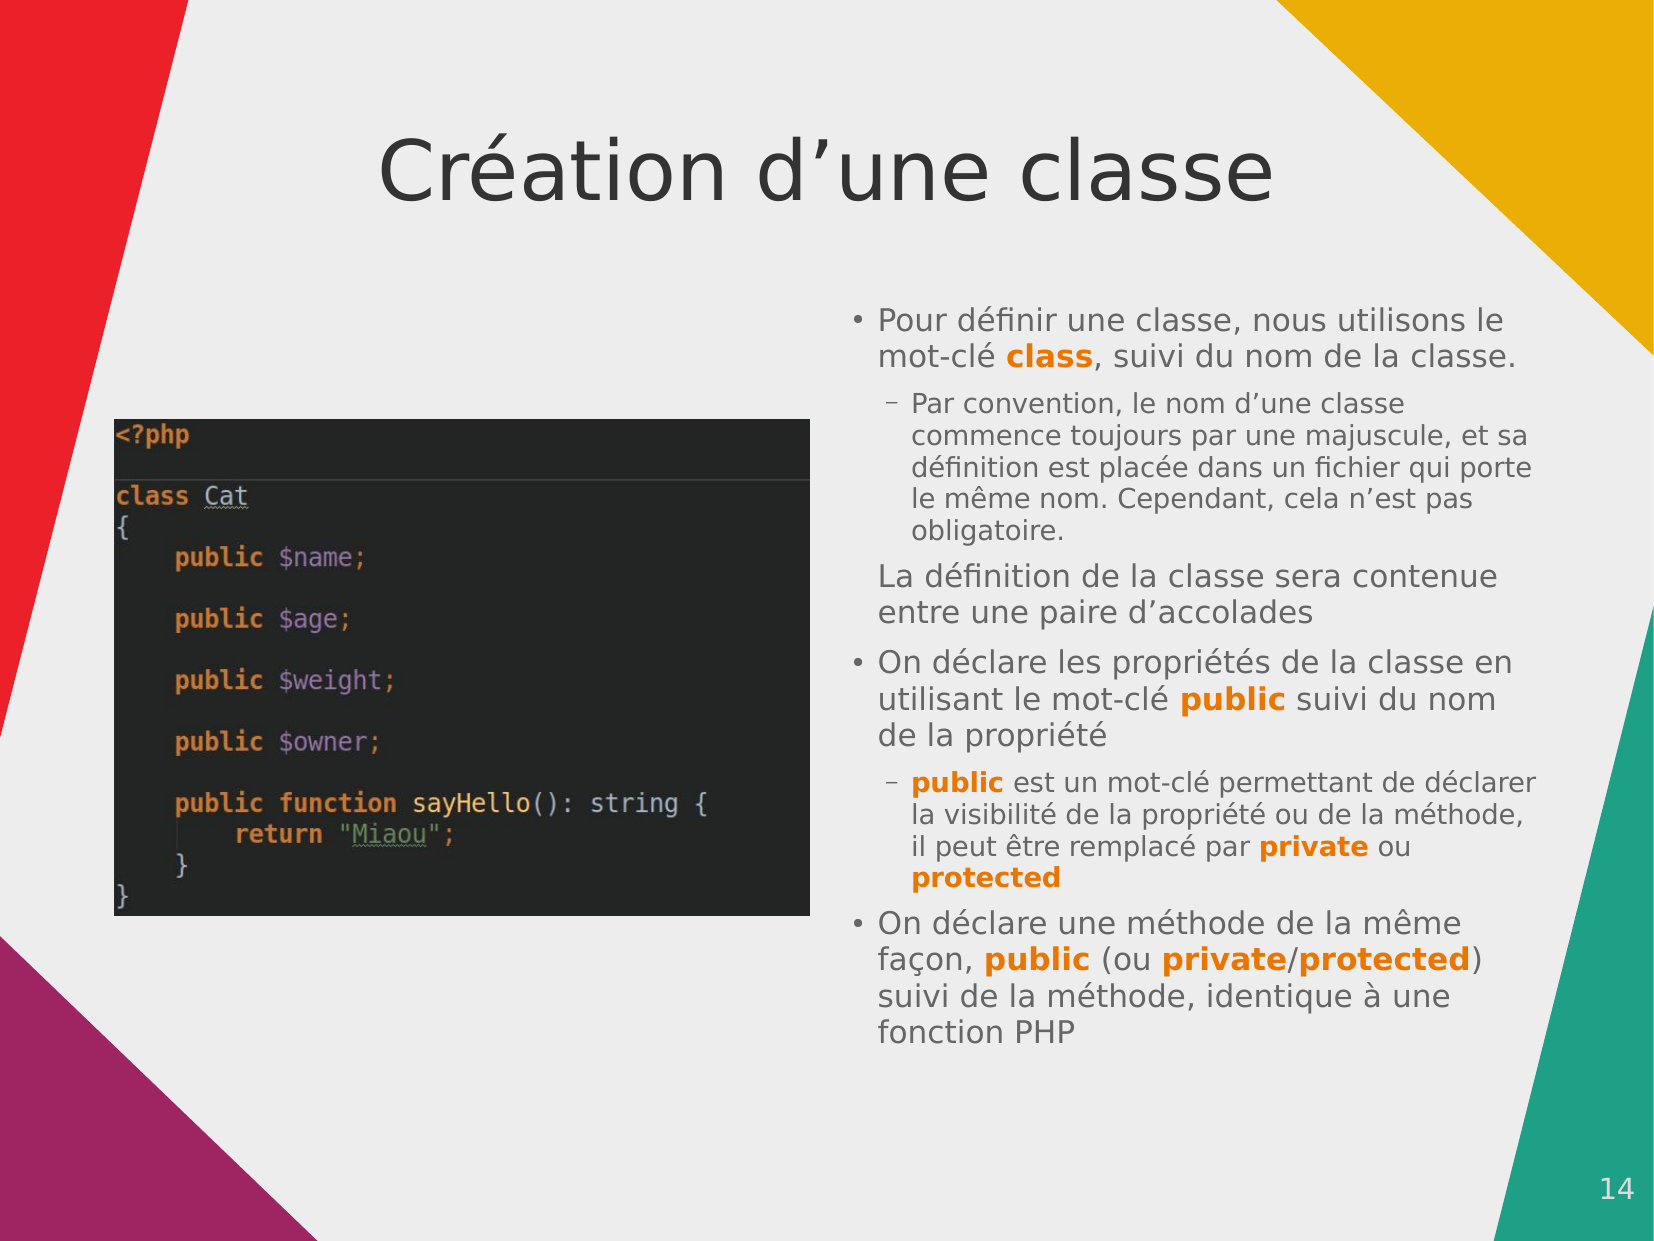

# Création d’une classe
Pour définir une classe, nous utilisons le mot-clé class, suivi du nom de la classe.
Par convention, le nom d’une classe commence toujours par une majuscule, et sa définition est placée dans un fichier qui porte le même nom. Cependant, cela n’est pas obligatoire.
La définition de la classe sera contenue entre une paire d’accolades
On déclare les propriétés de la classe en utilisant le mot-clé public suivi du nom de la propriété
public est un mot-clé permettant de déclarer la visibilité de la propriété ou de la méthode, il peut être remplacé par private ou protected
On déclare une méthode de la même façon, public (ou private/protected) suivi de la méthode, identique à une fonction PHP
14